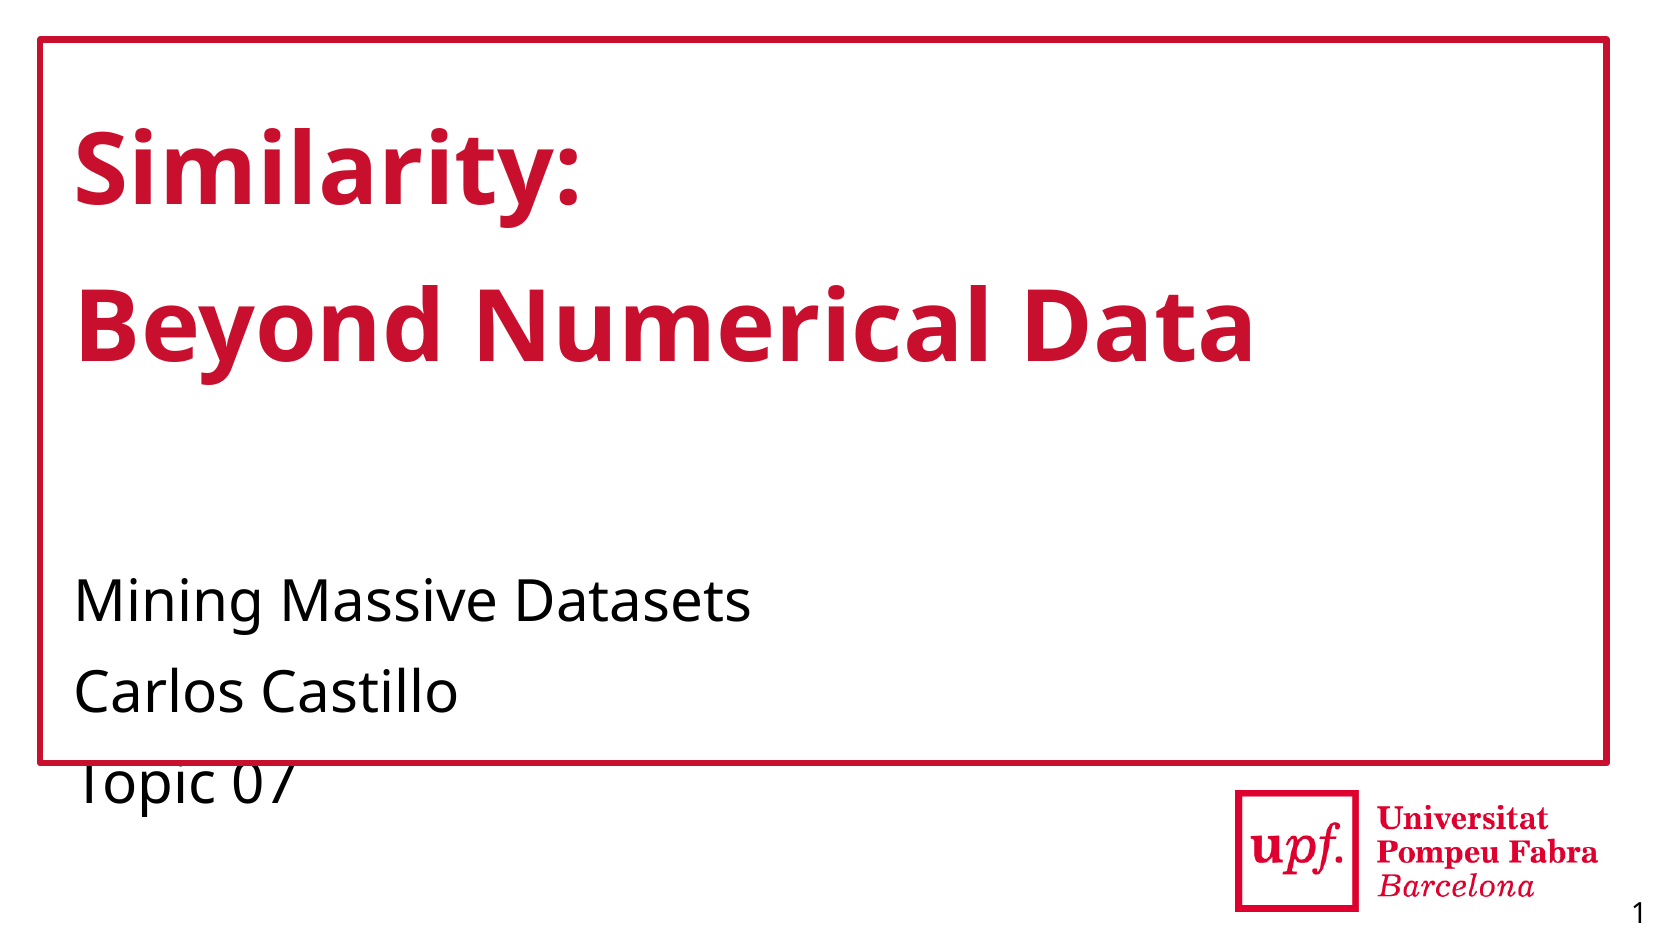

Similarity:
Beyond Numerical Data
Mining Massive Datasets
Carlos Castillo
Topic 07
1